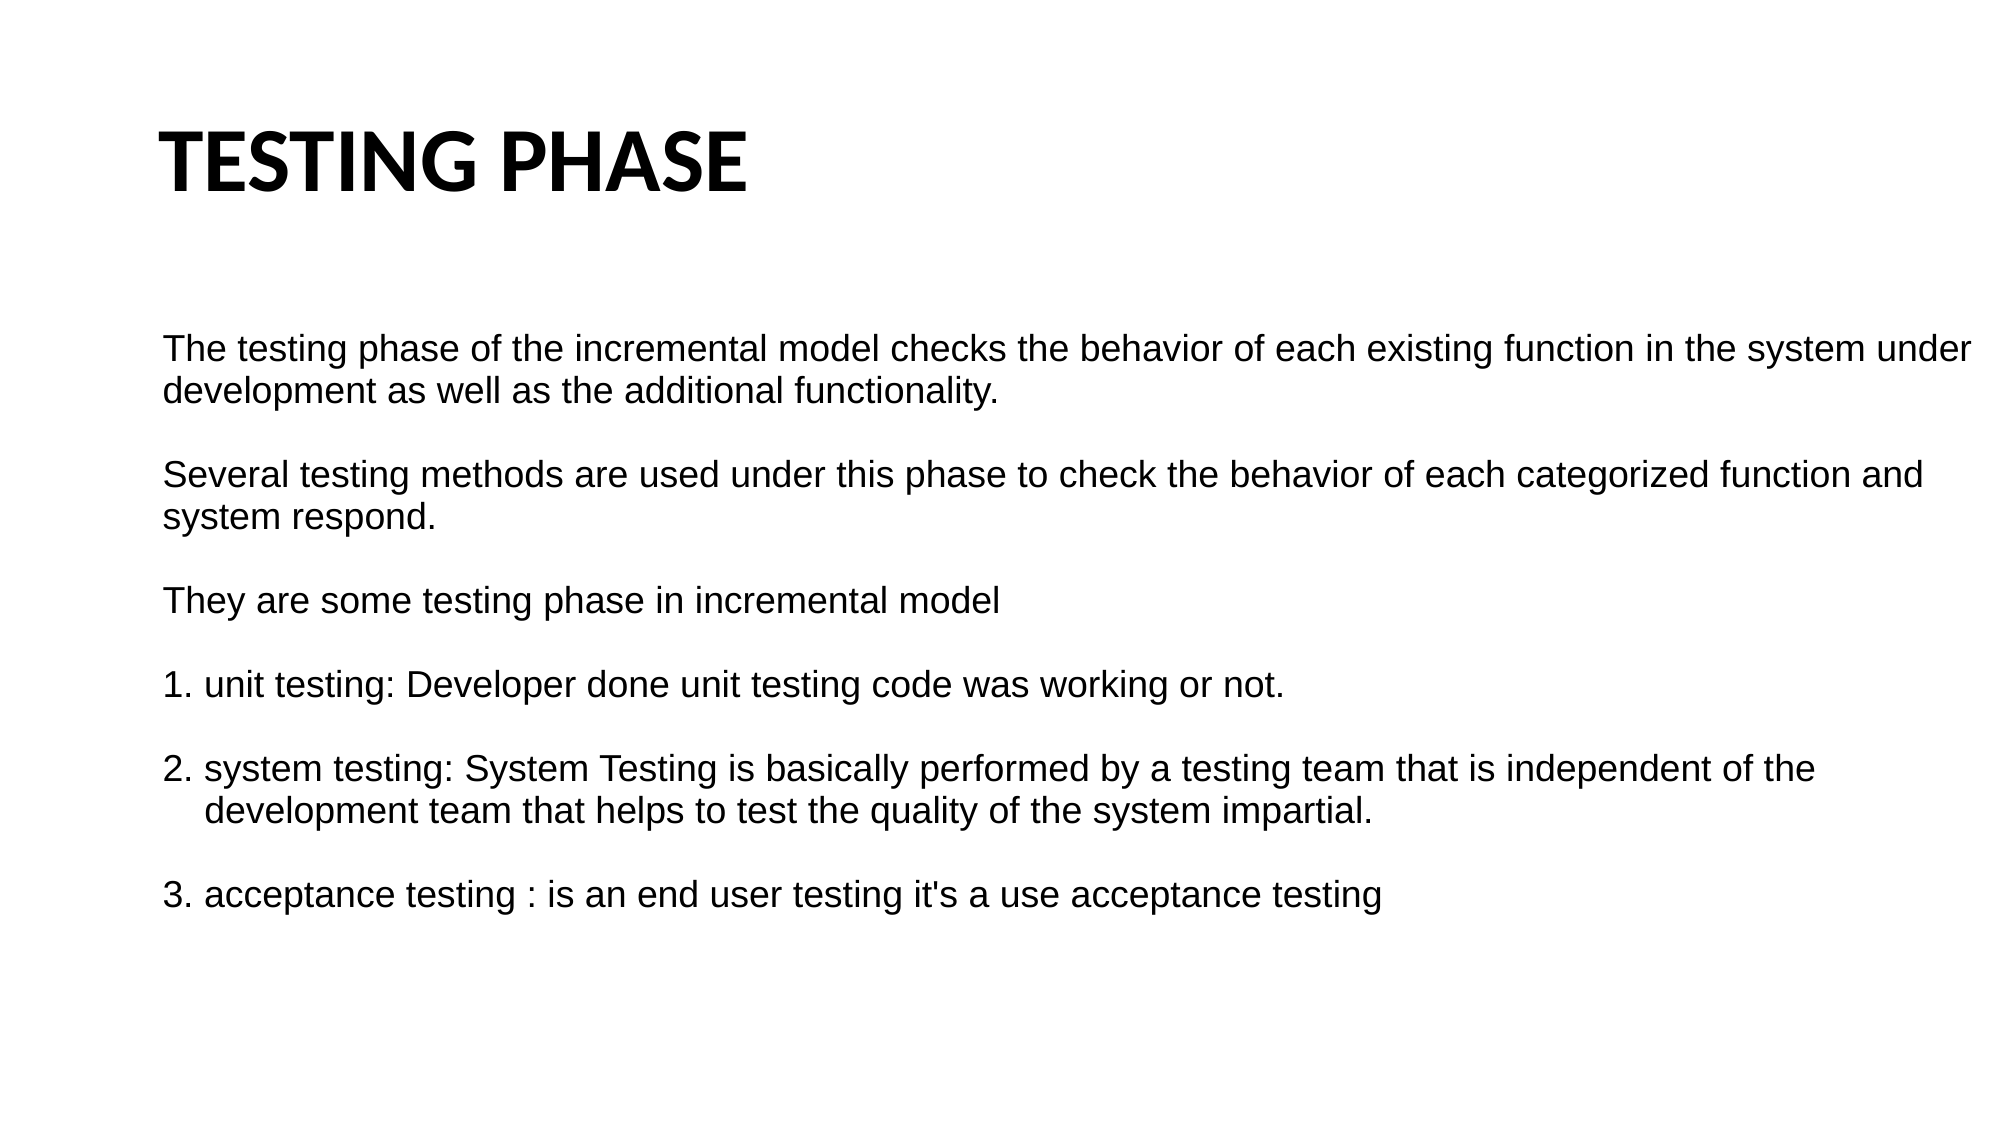

# TESTING PHASE
The testing phase of the incremental model checks the behavior of each existing function in the system under
development as well as the additional functionality.
Several testing methods are used under this phase to check the behavior of each categorized function and
system respond.​
They are some testing phase in incremental model​
1. unit testing: Developer done unit testing code was working or not.​
2. system testing: System Testing is basically performed by a testing team that is independent of the
 development team that helps to test the quality of the system impartial.​
3. acceptance testing : is an end user testing it's a use acceptance testing ​